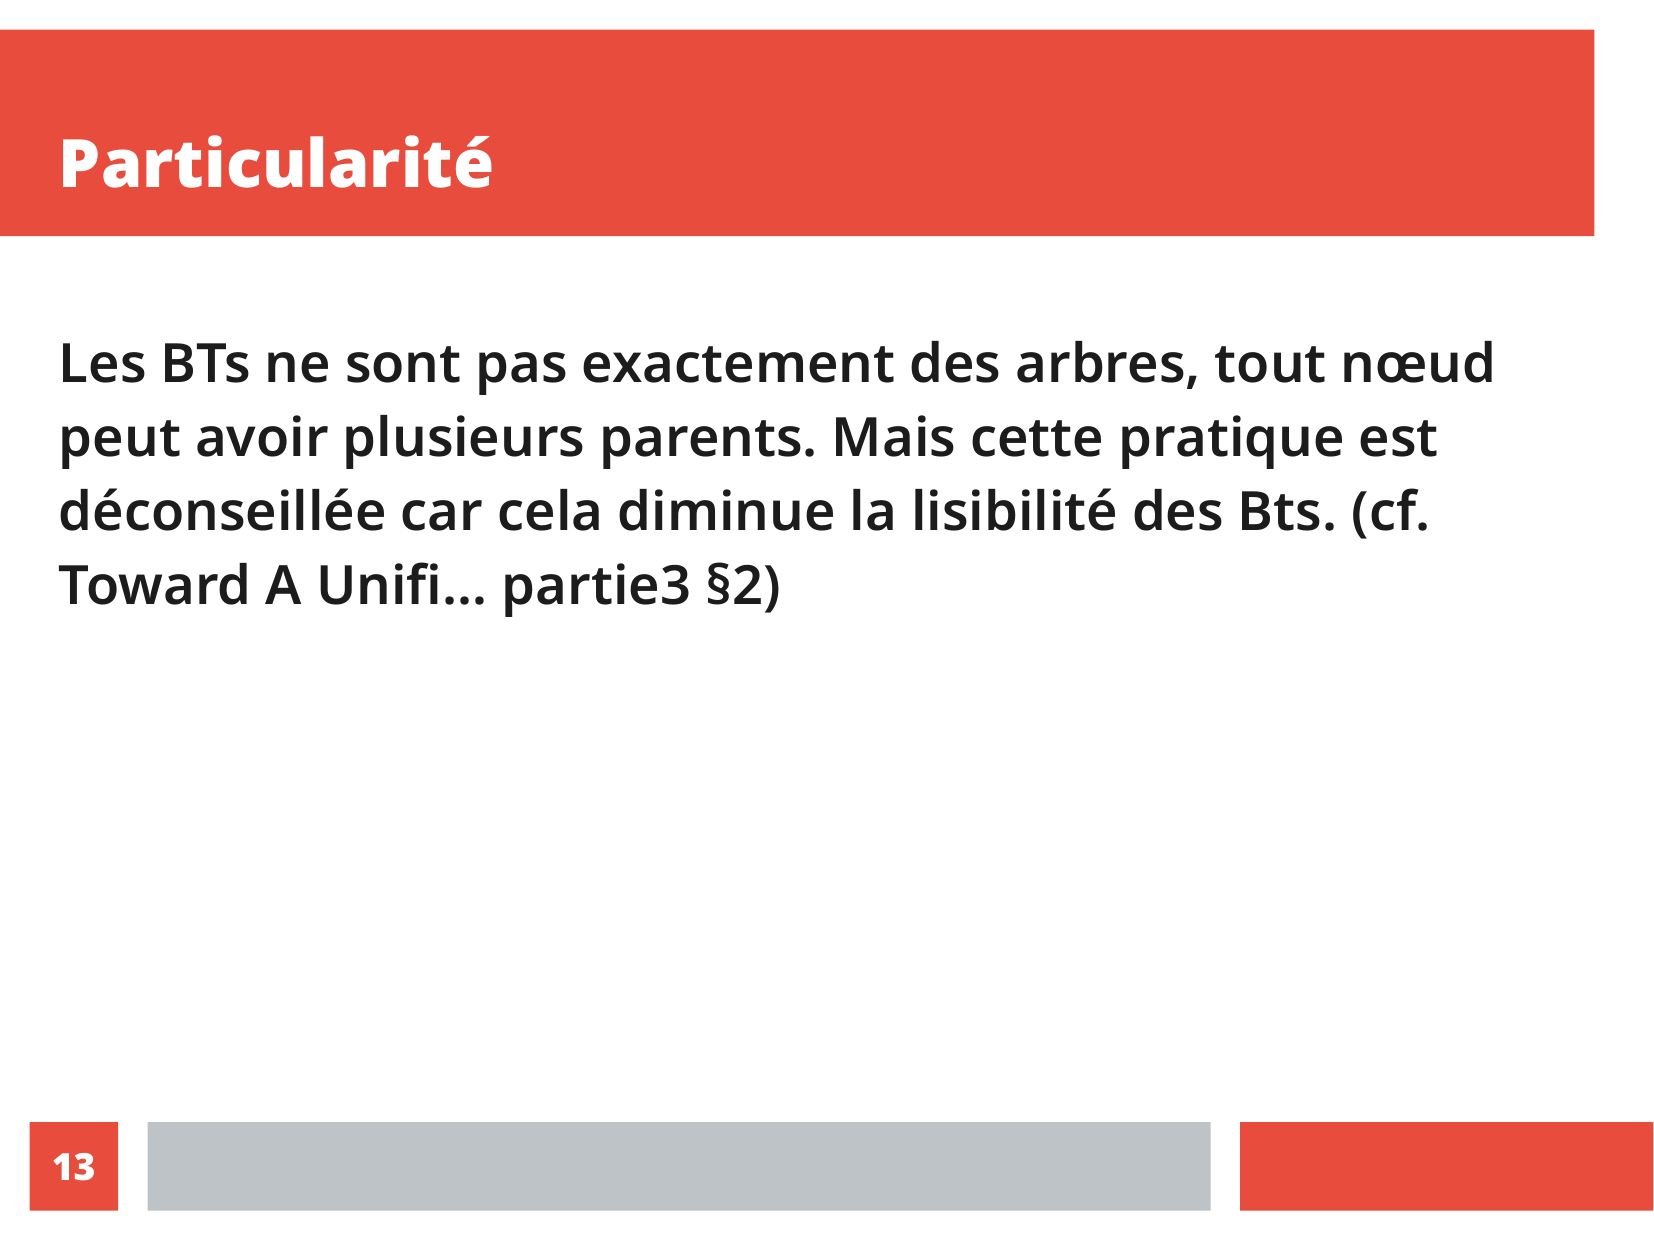

# Particularité
Les BTs ne sont pas exactement des arbres, tout nœud peut avoir plusieurs parents. Mais cette pratique est déconseillée car cela diminue la lisibilité des Bts. (cf. Toward A Unifi… partie3 §2)
13